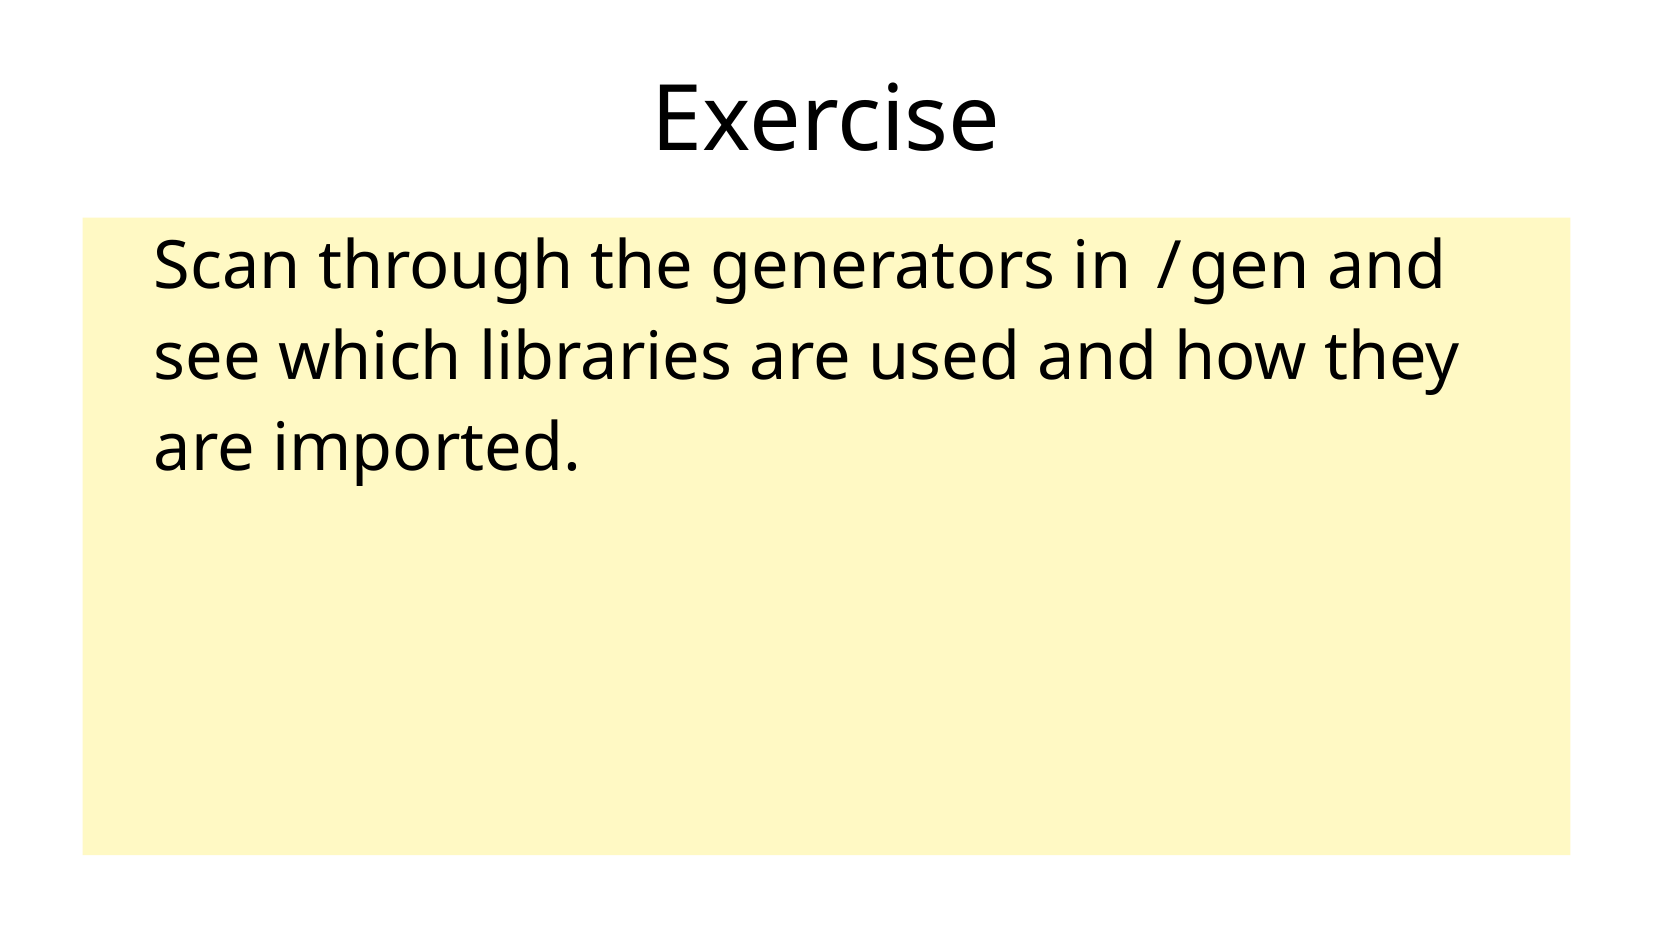

# Exercise
Scan through the generators in /gen and see which libraries are used and how they are imported.